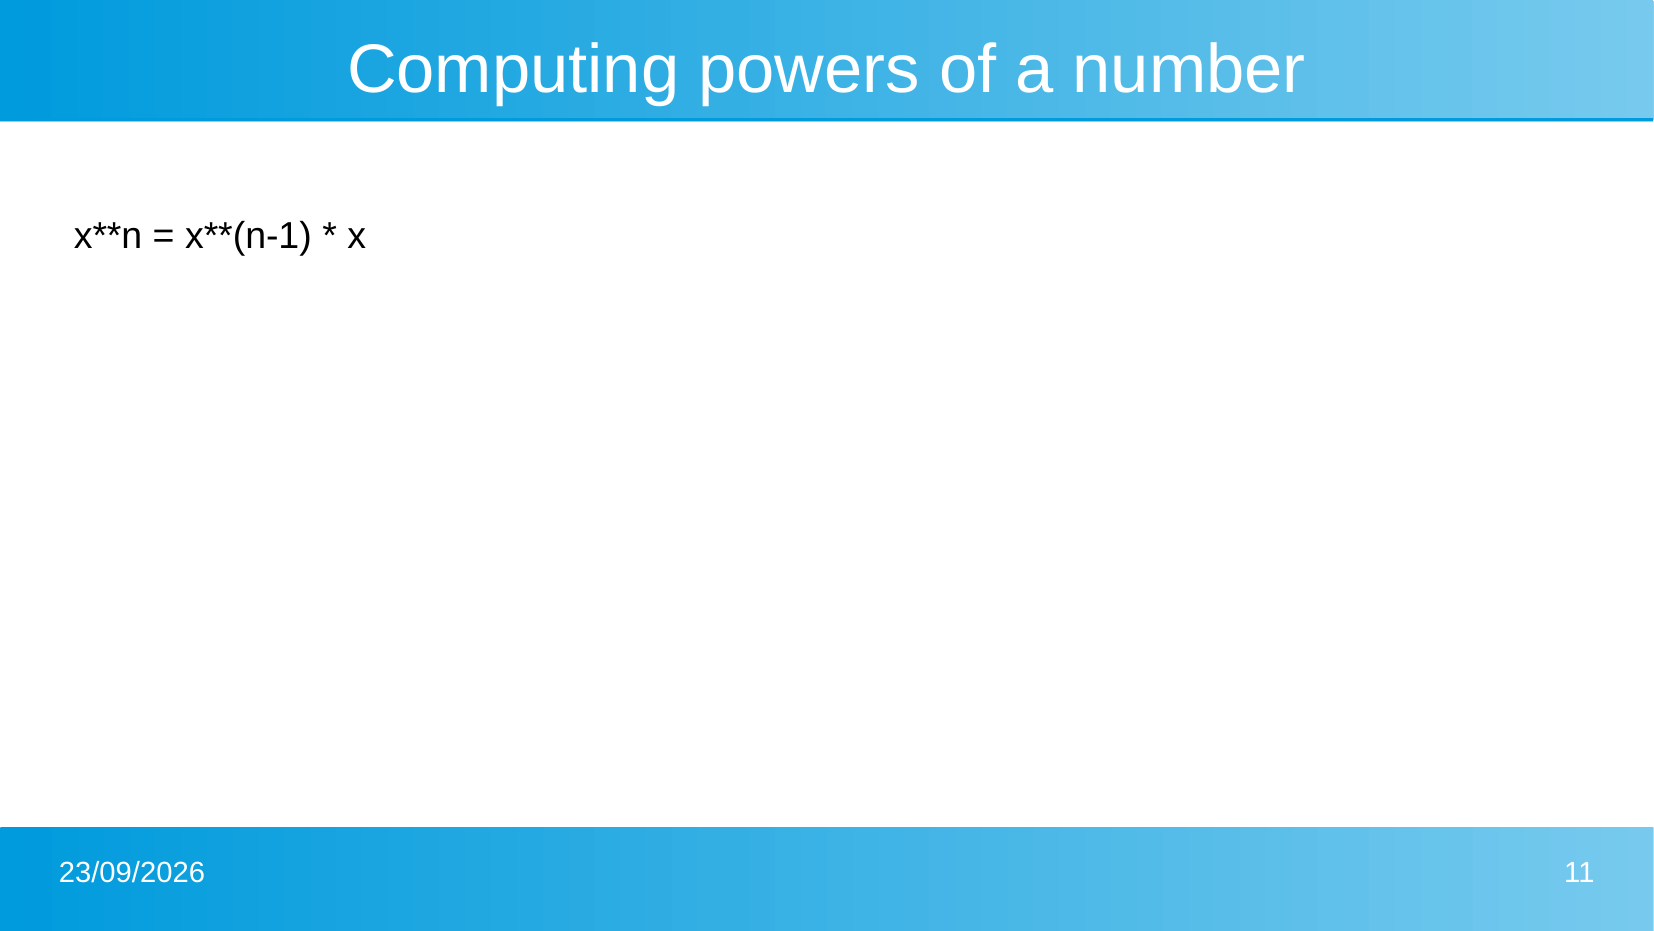

# Computing powers of a number
x**n = x**(n-1) * x
11